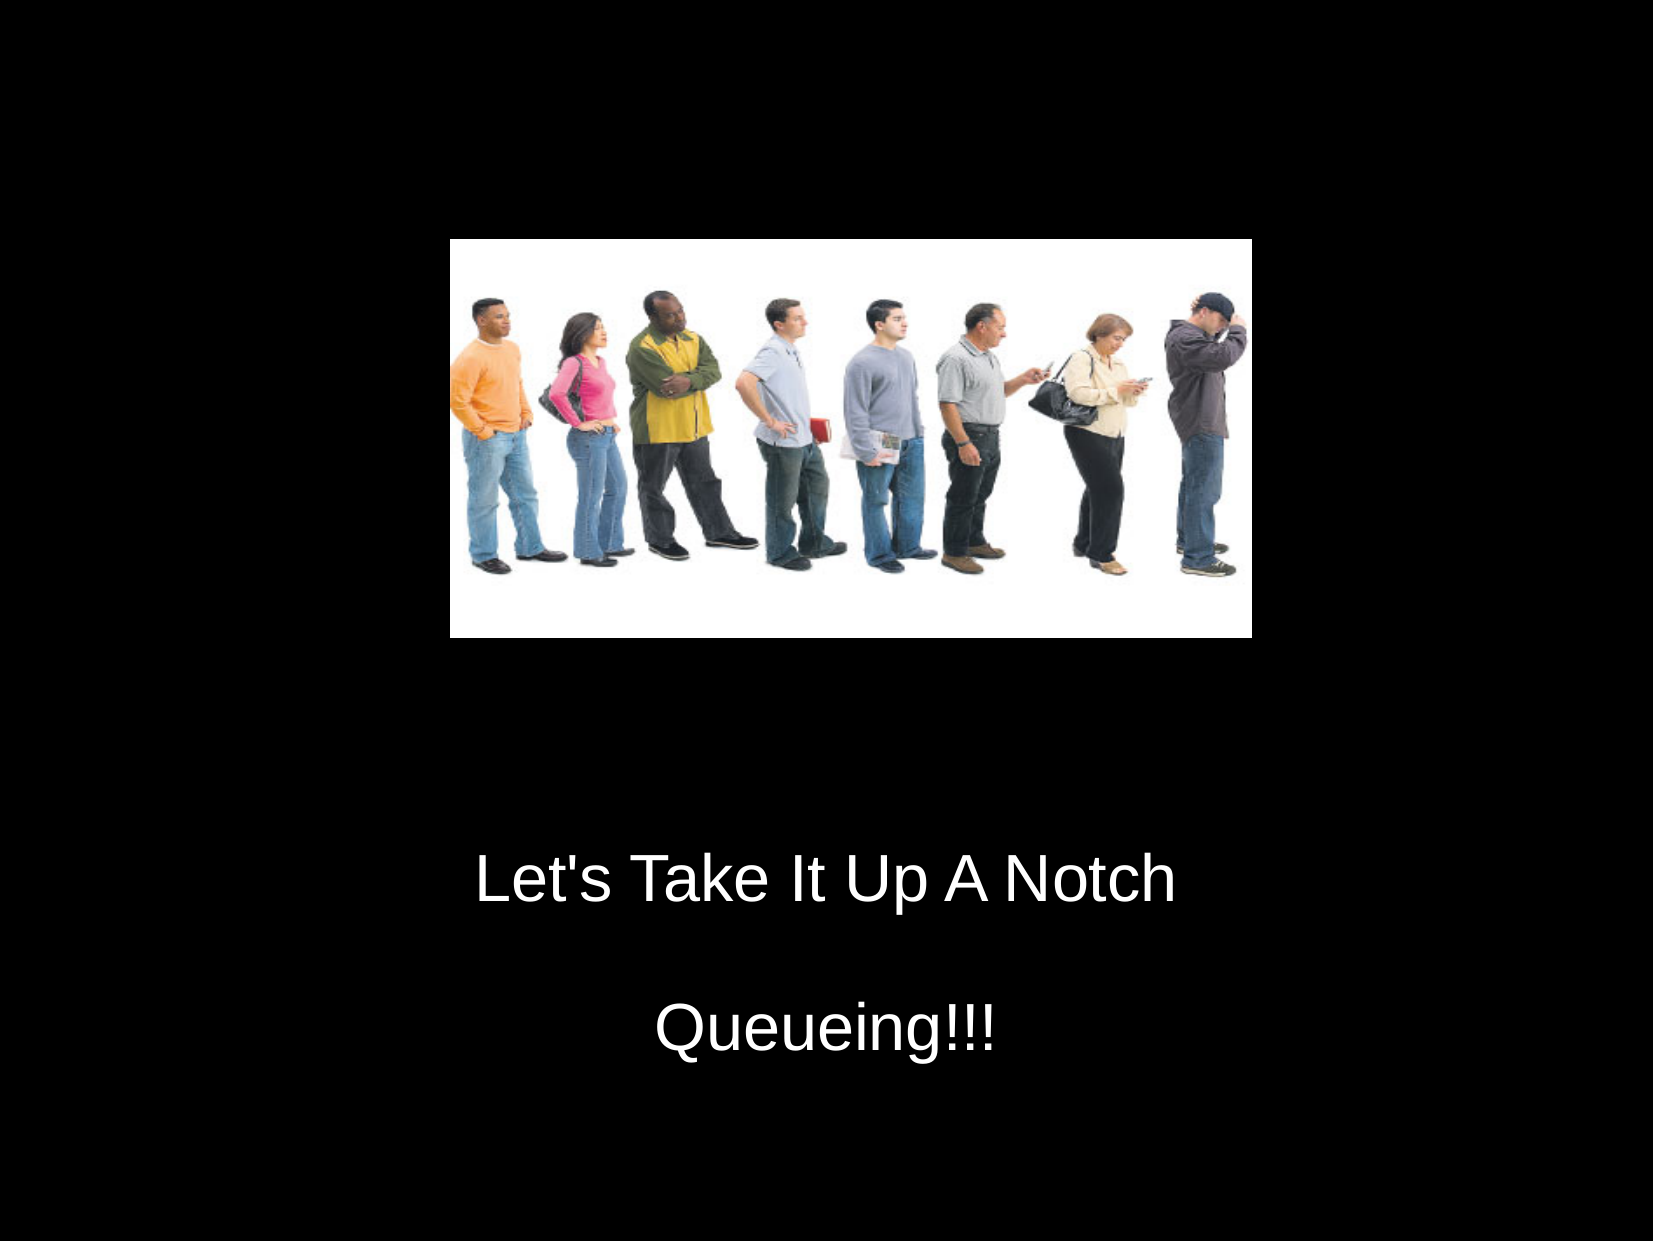

# Let's Take It Up A Notch
Queueing!!!